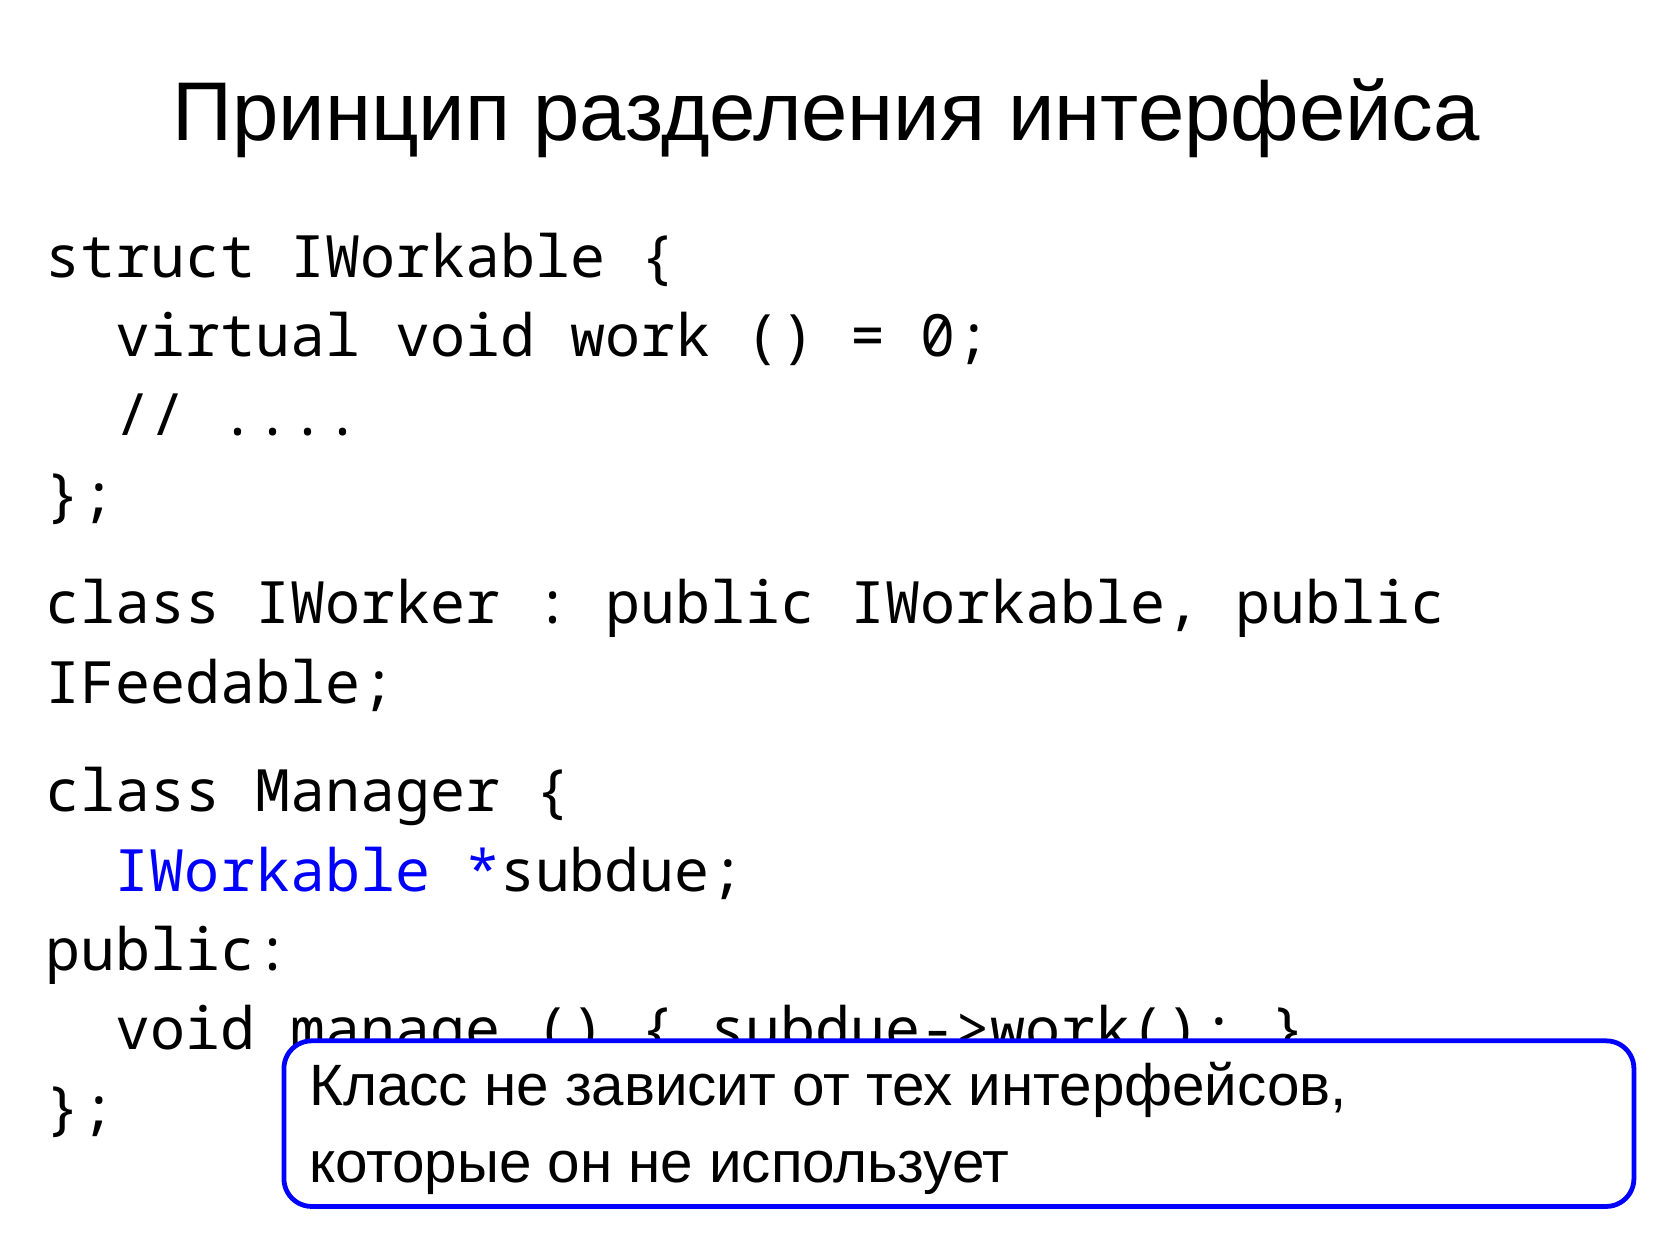

# Принцип разделения интерфейса
struct IWorkable {
 virtual void work () = 0;
 // ....
};
class IWorker : public IWorkable, public IFeedable;
class Manager {
 IWorkable *subdue;
public:
 void manage () { subdue->work(); }
};
Класс не зависит от тех интерфейсов,
которые он не использует